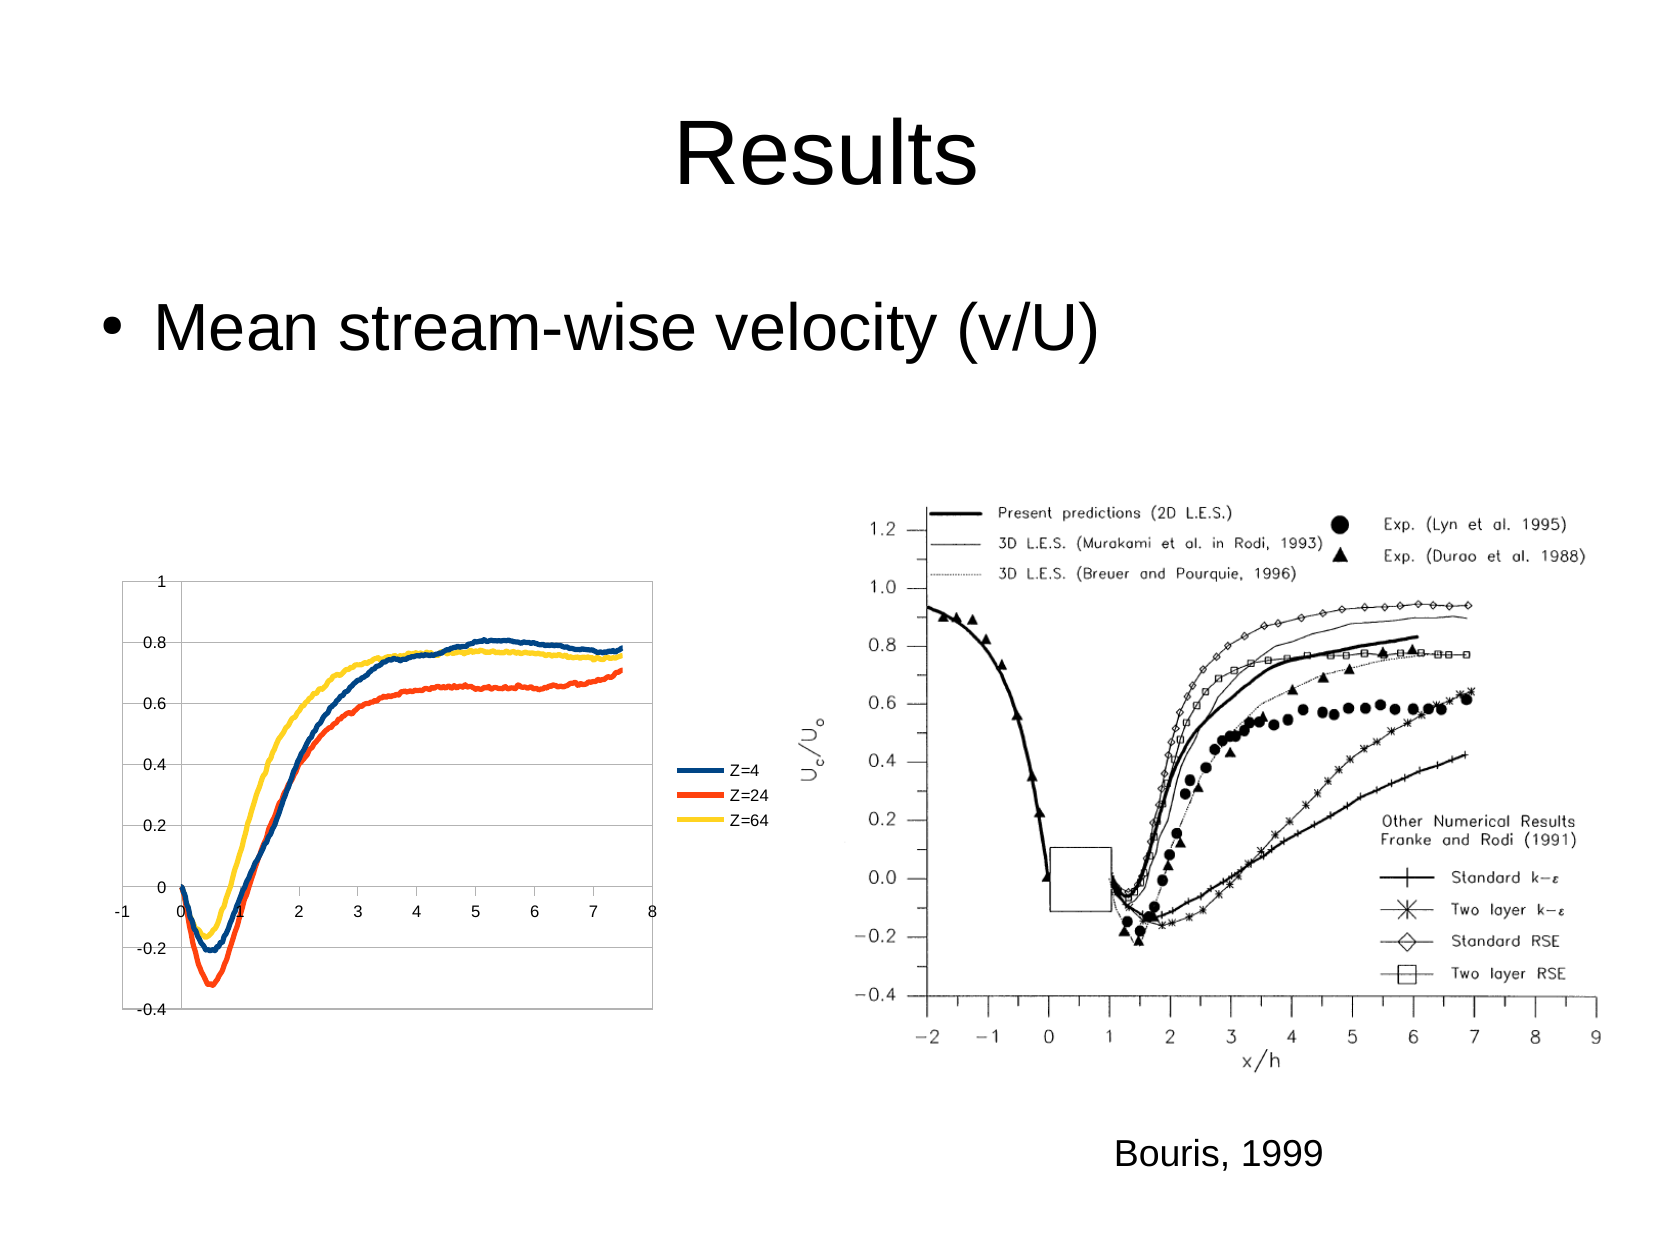

# Results
Mean stream-wise velocity (v/U)
### Chart
| Category | Z=4 | Z=24 | Z=64 |
|---|---|---|---|Bouris, 1999